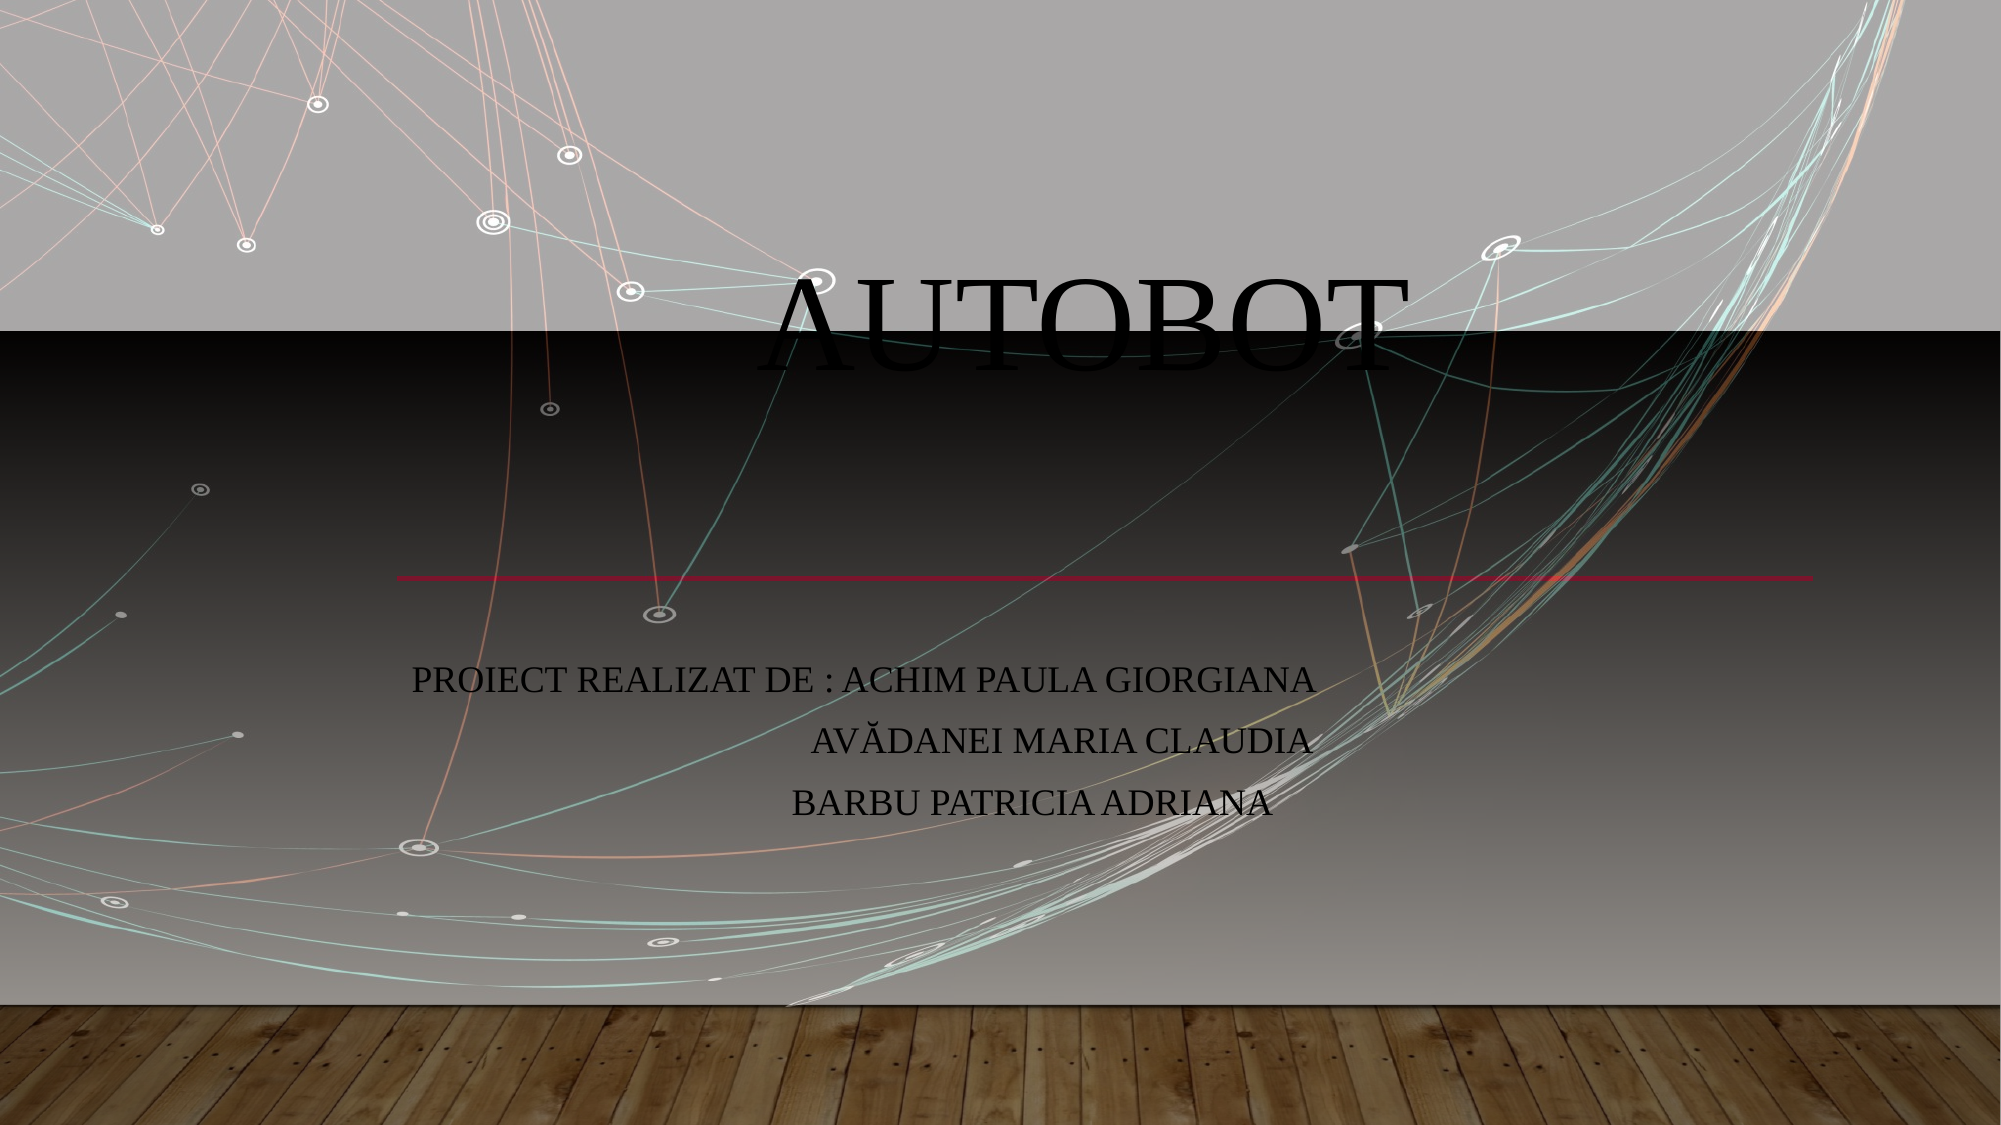

# AUTOBOT
Proiect realizat de : ACHIM PAULA GIORGIANA
 AVĂDANEI MARIA CLAUDIA
 BARBU PATRICIA ADRIANA